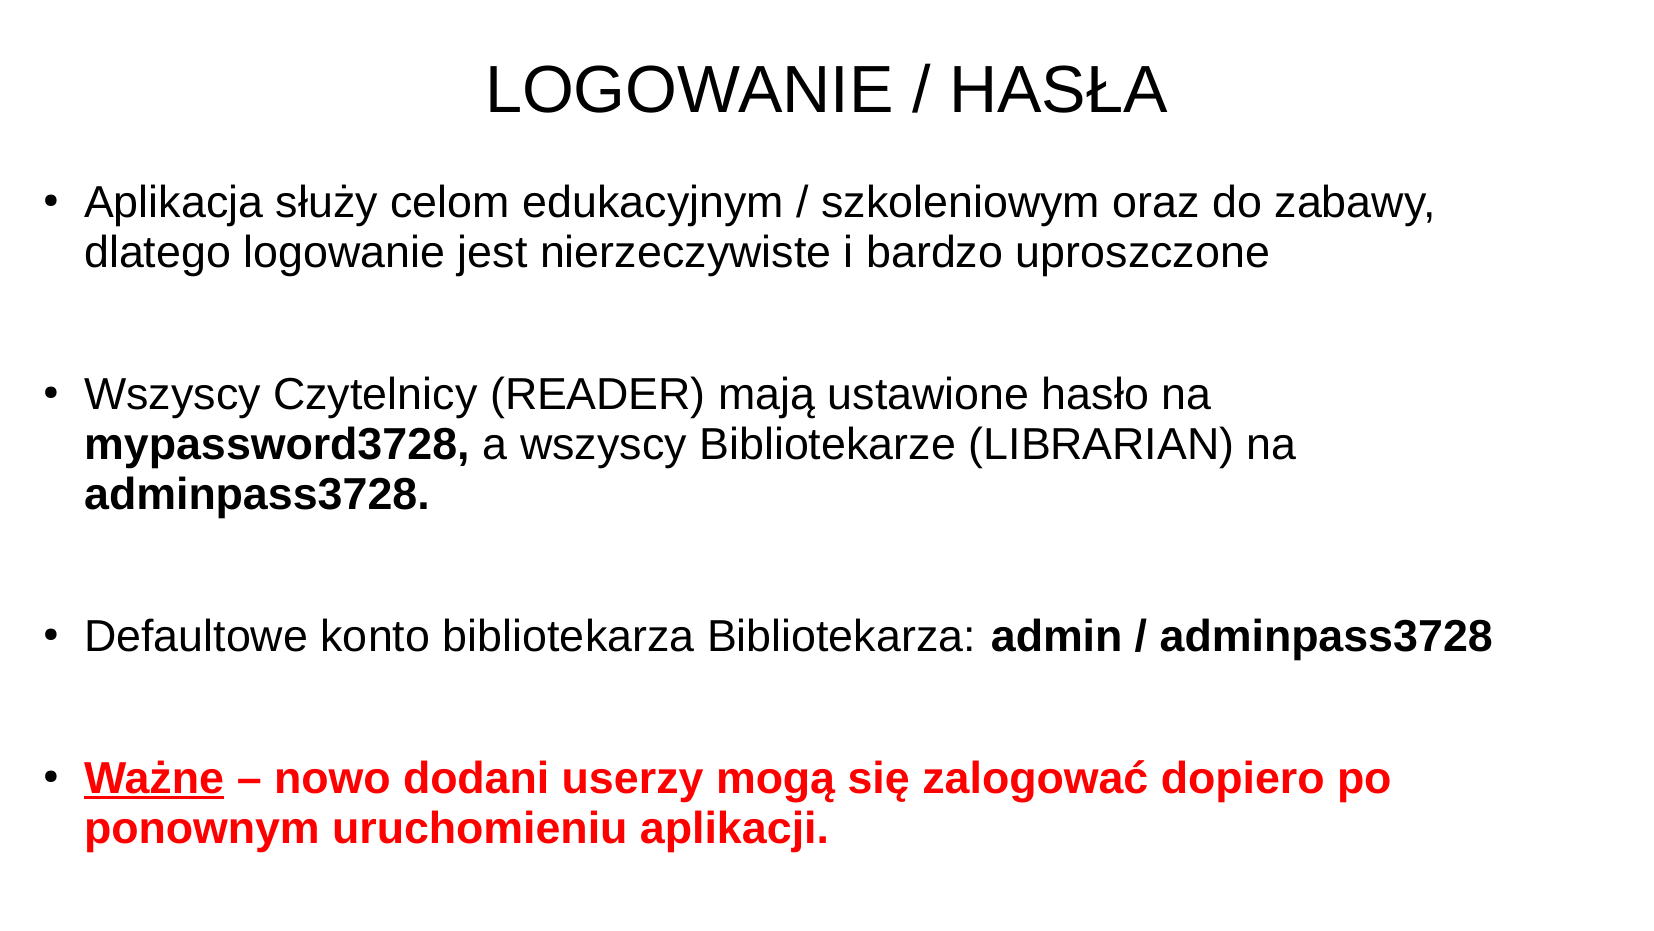

# LOGOWANIE / HASŁA
Aplikacja służy celom edukacyjnym / szkoleniowym oraz do zabawy, dlatego logowanie jest nierzeczywiste i bardzo uproszczone
Wszyscy Czytelnicy (READER) mają ustawione hasło na mypassword3728, a wszyscy Bibliotekarze (LIBRARIAN) na adminpass3728.
Defaultowe konto bibliotekarza Bibliotekarza: admin / adminpass3728
Ważne – nowo dodani userzy mogą się zalogować dopiero po ponownym uruchomieniu aplikacji.